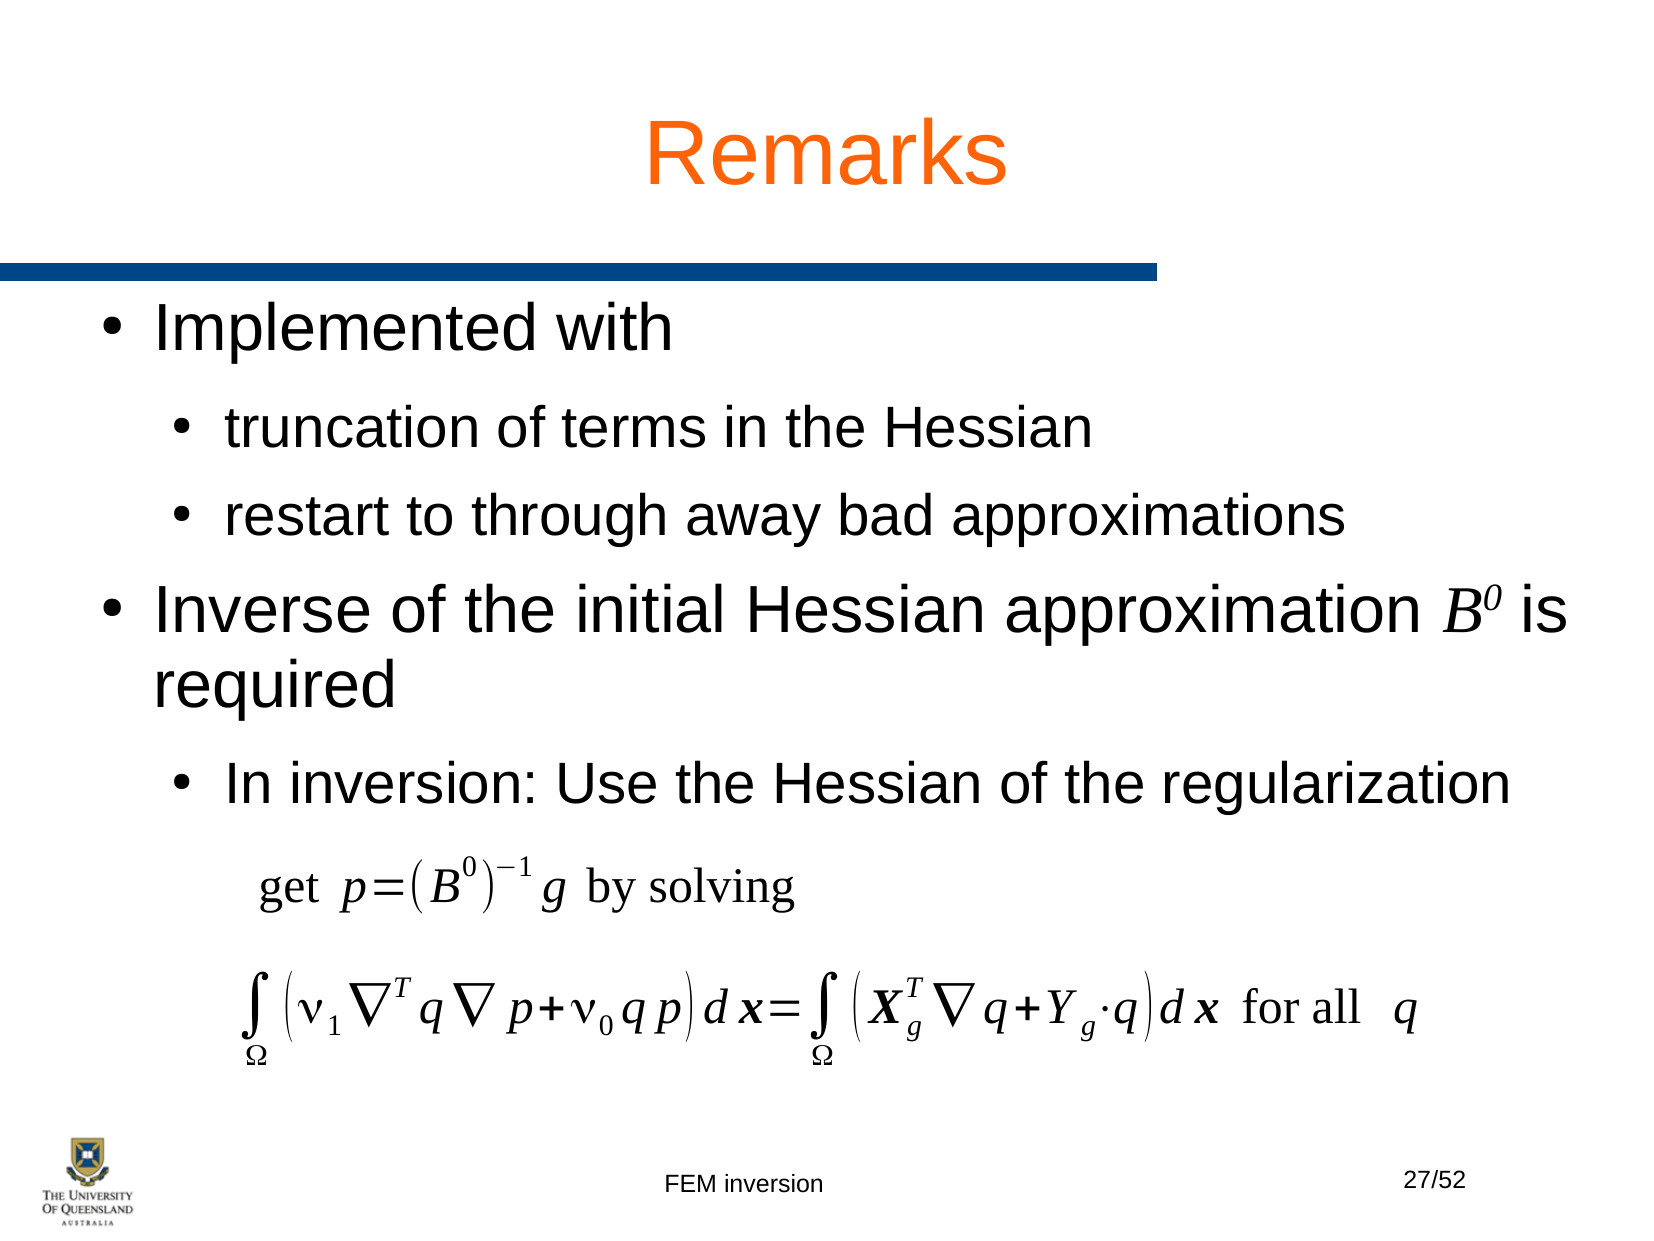

# Remarks
Implemented with
truncation of terms in the Hessian
restart to through away bad approximations
Inverse of the initial Hessian approximation B0 is required
In inversion: Use the Hessian of the regularization